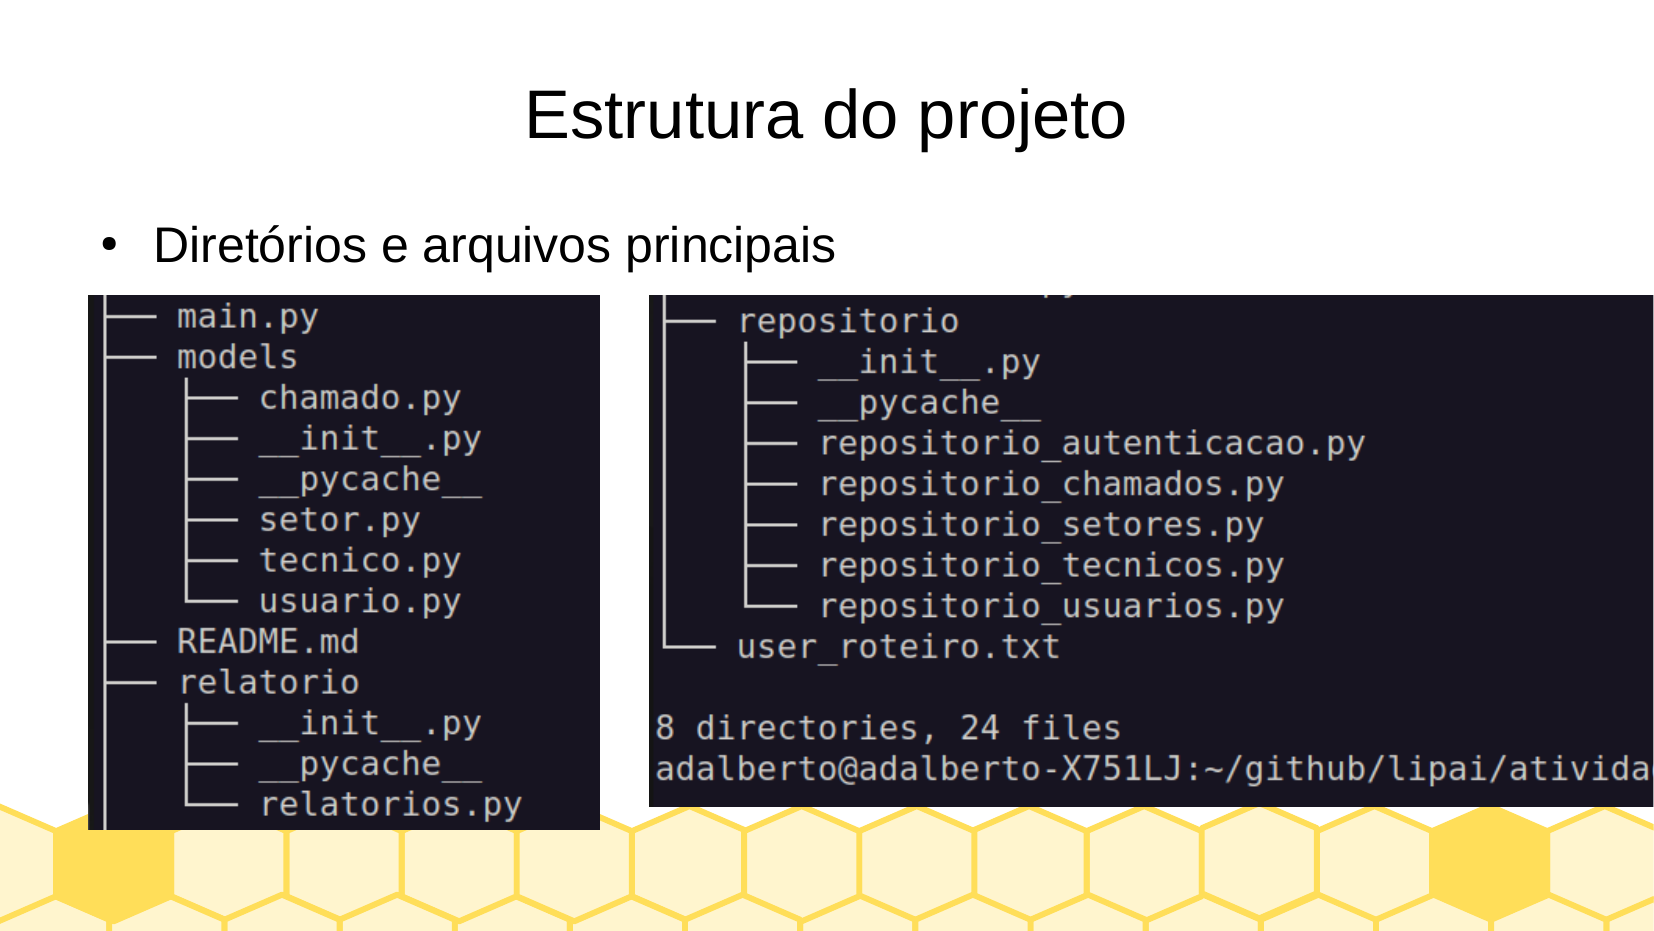

# Estrutura do projeto
Diretórios e arquivos principais